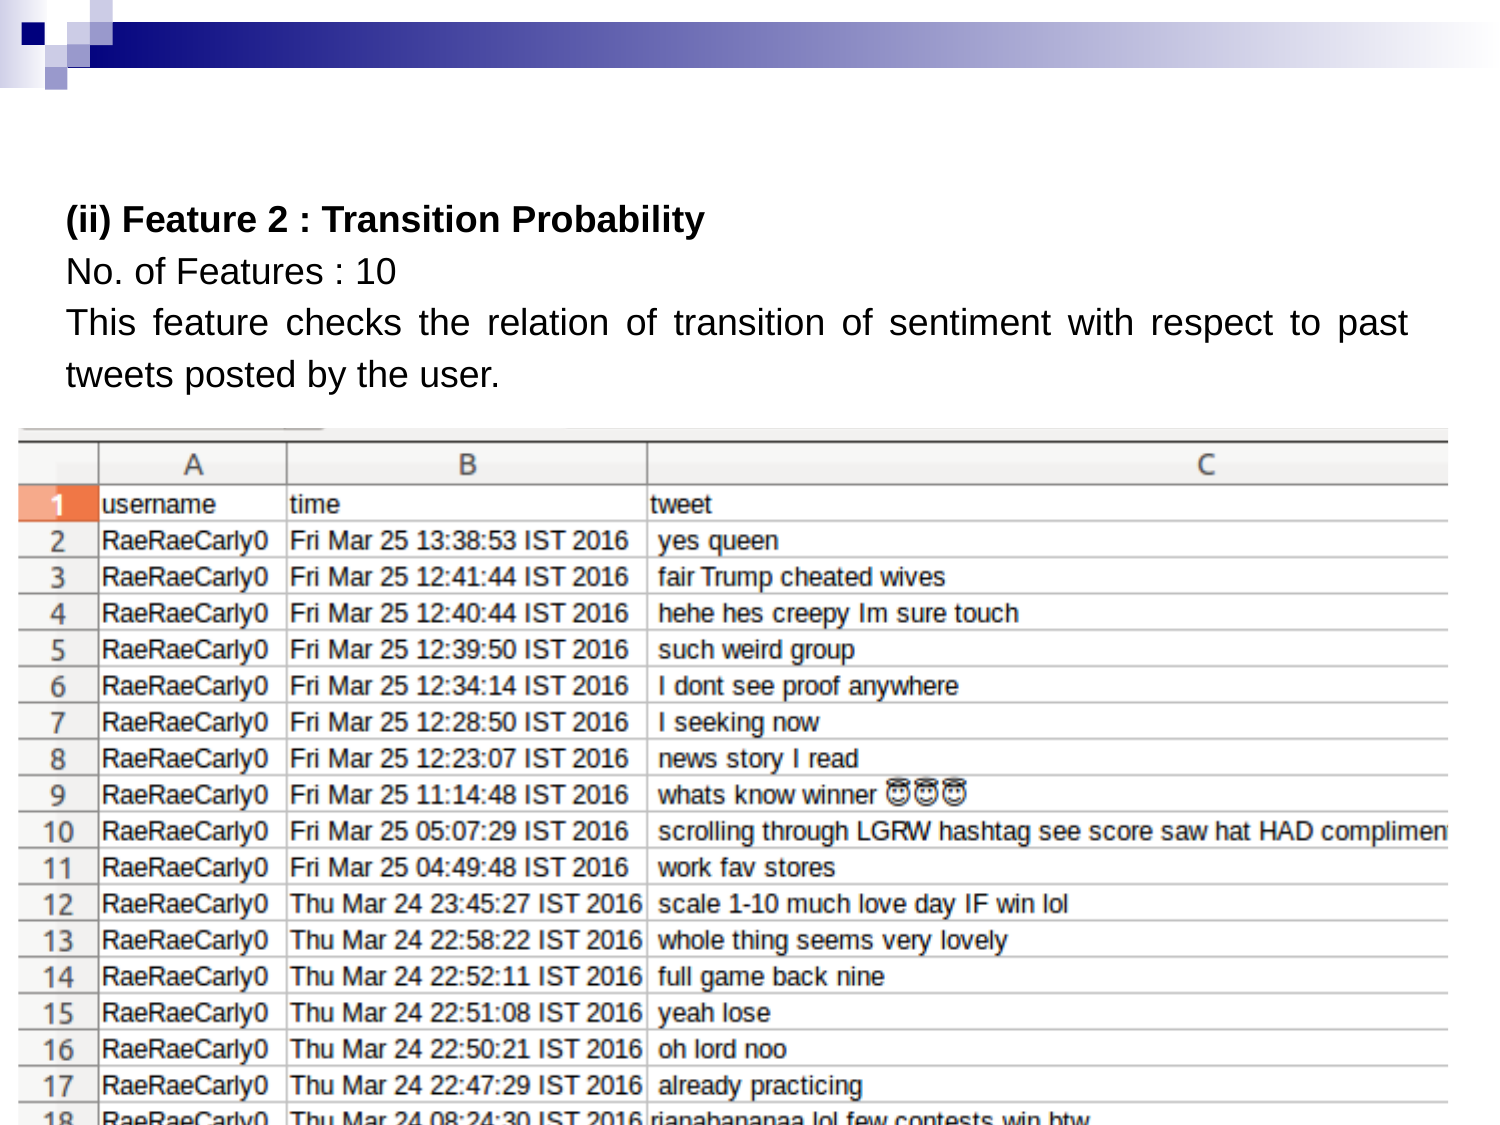

(ii) Feature 2 : Transition Probability
No. of Features : 10
This feature checks the relation of transition of sentiment with respect to past tweets posted by the user.